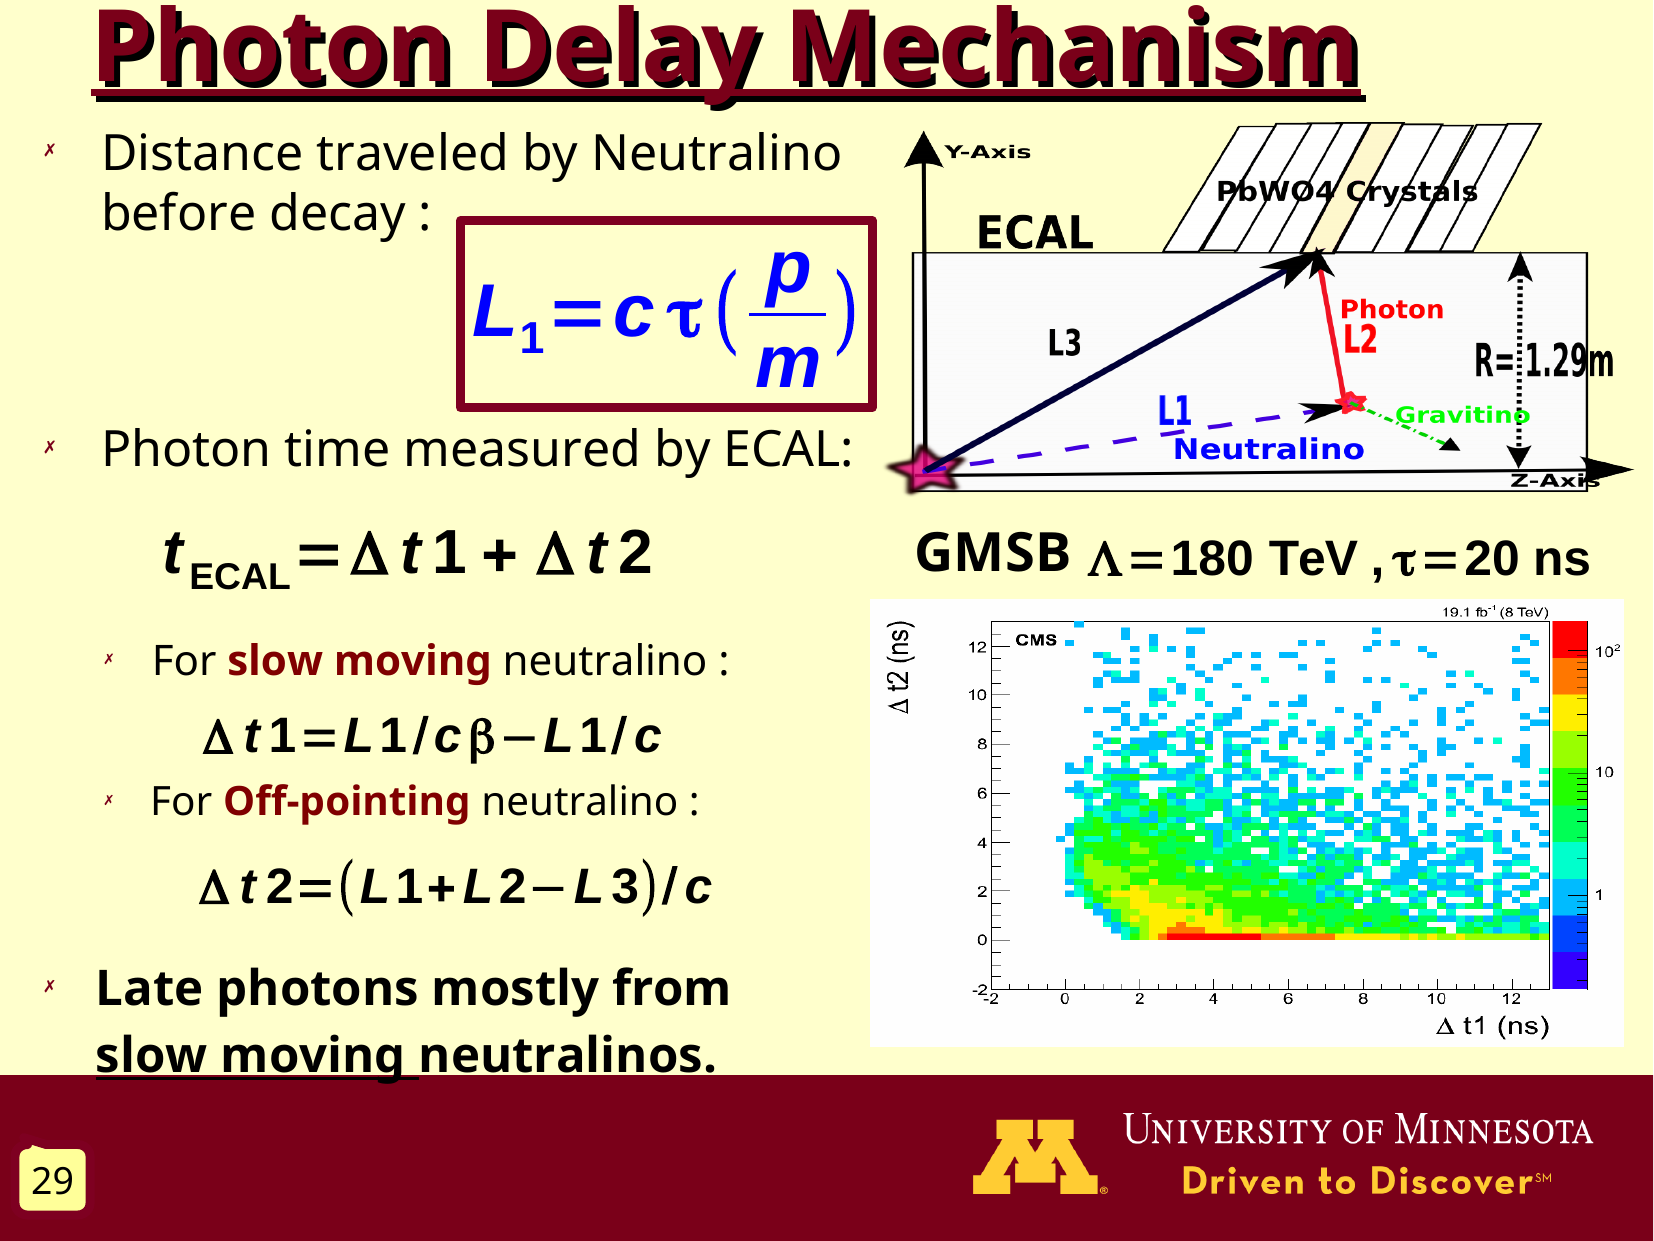

# Photon Delay Mechanism
Distance traveled by Neutralino before decay :
Photon time measured by ECAL:
GMSB
For slow moving neutralino :
For Off-pointing neutralino :
Late photons mostly from slow moving neutralinos.
29